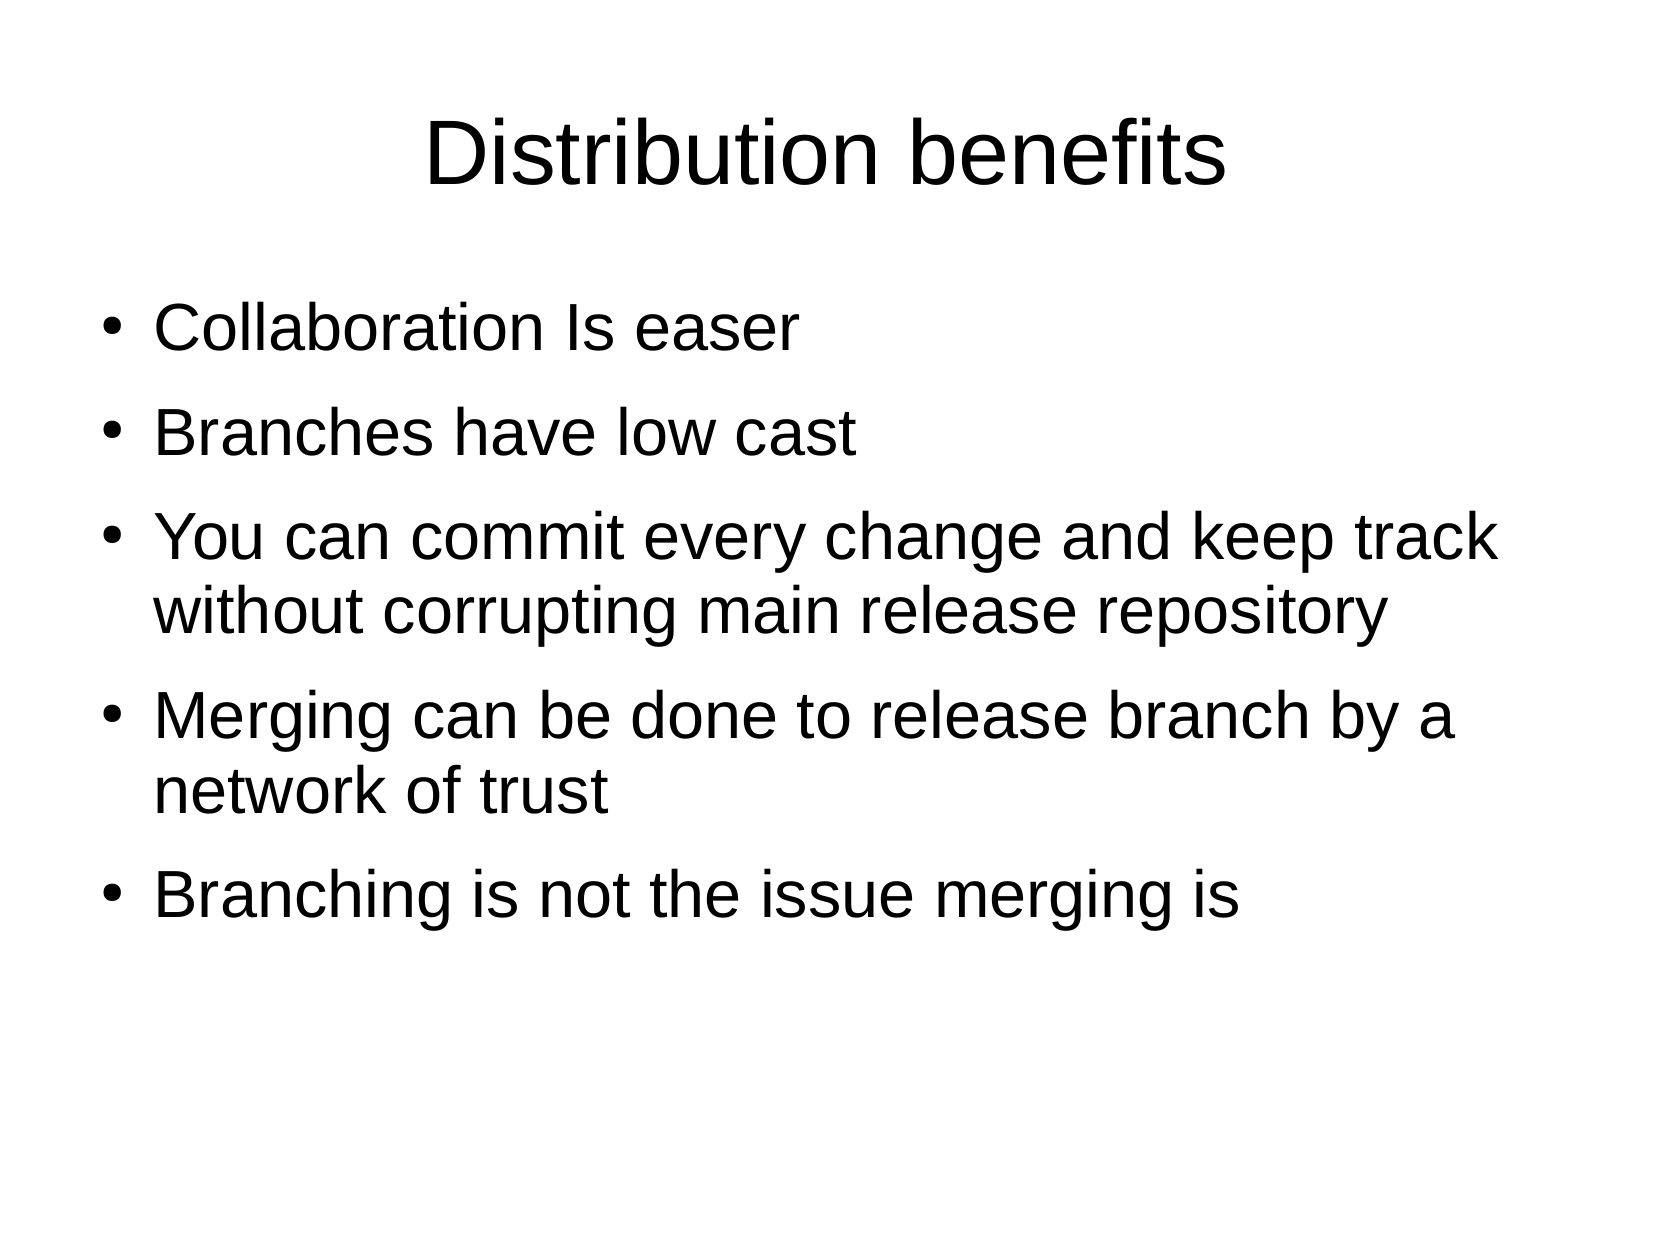

# Distribution benefits
Collaboration Is easer
Branches have low cast
You can commit every change and keep track without corrupting main release repository
Merging can be done to release branch by a network of trust
Branching is not the issue merging is